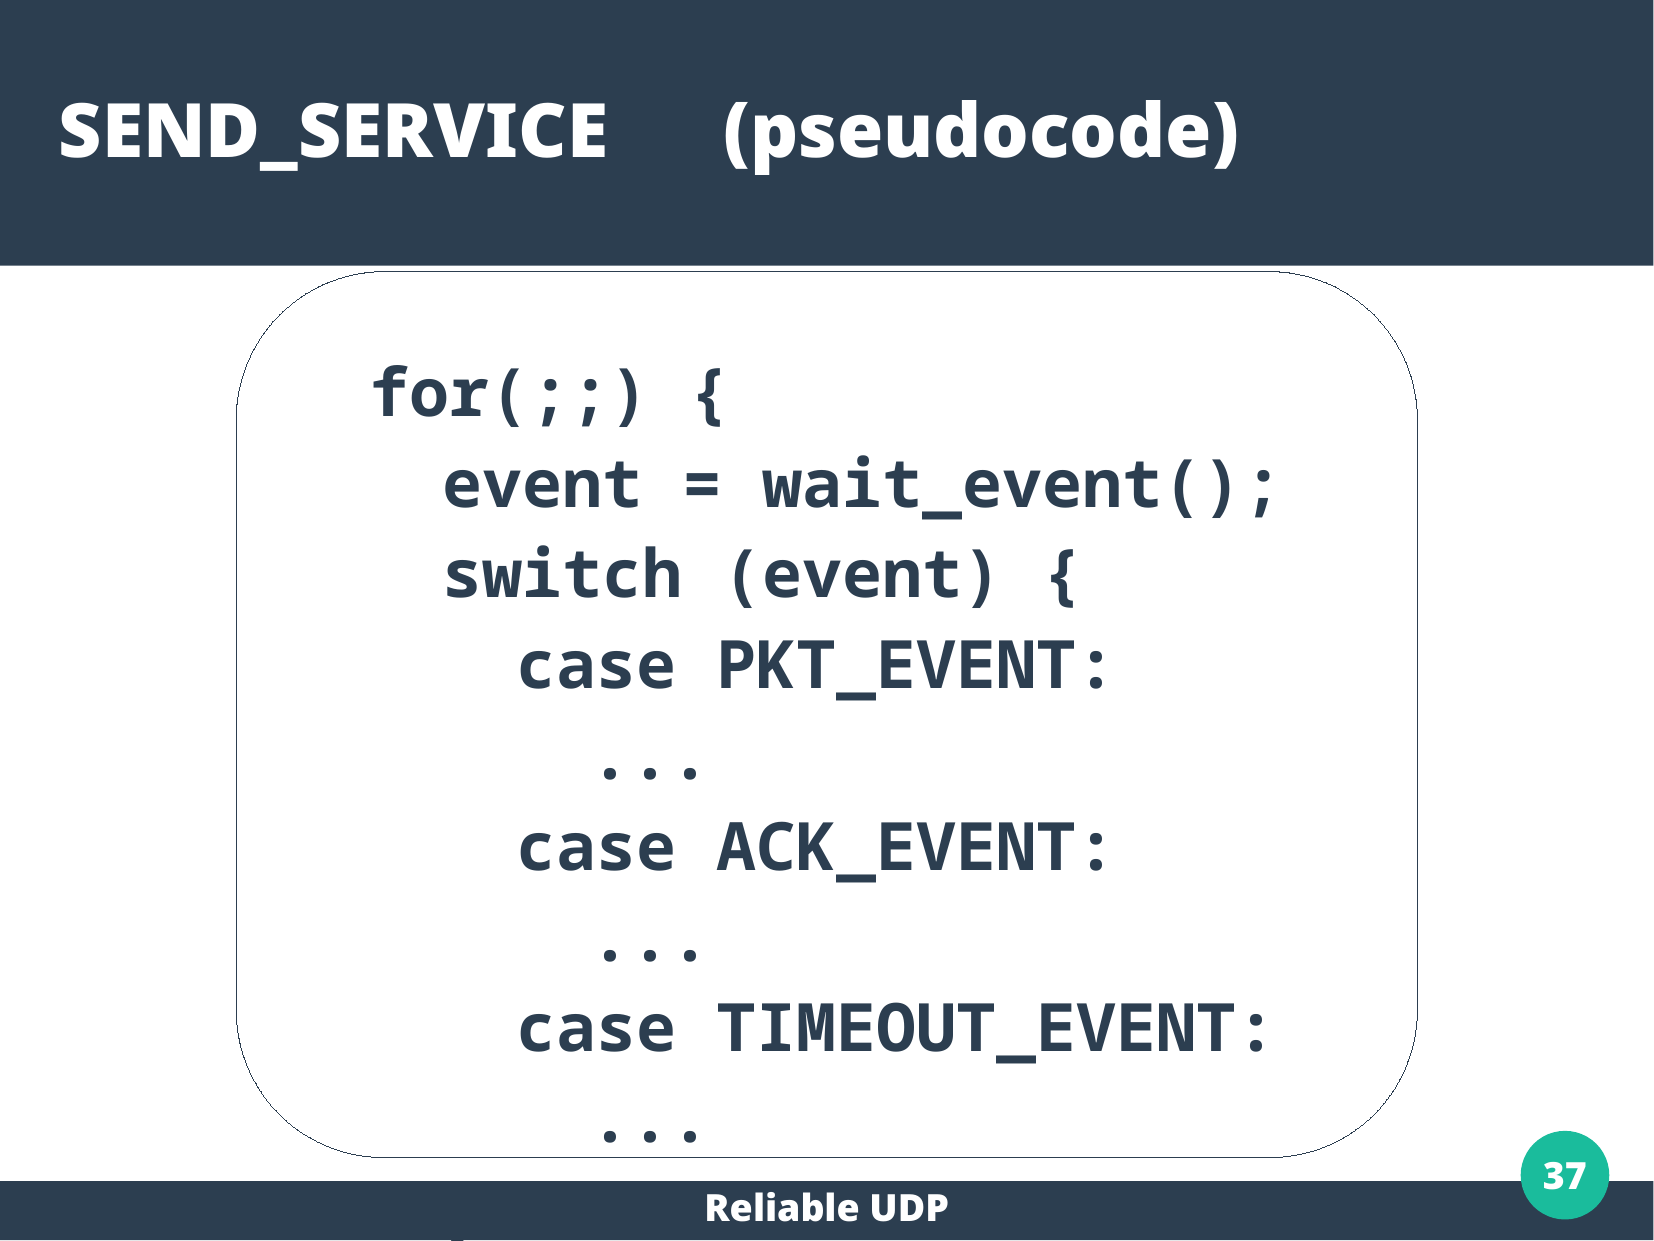

# SEND_SERVICE		(pseudocode)
for(;;) {
	event = wait_event();
	switch (event) {
		case PKT_EVENT:
			...
		case ACK_EVENT:
			...
		case TIMEOUT_EVENT:
			...
	}
}
37
Reliable UDP